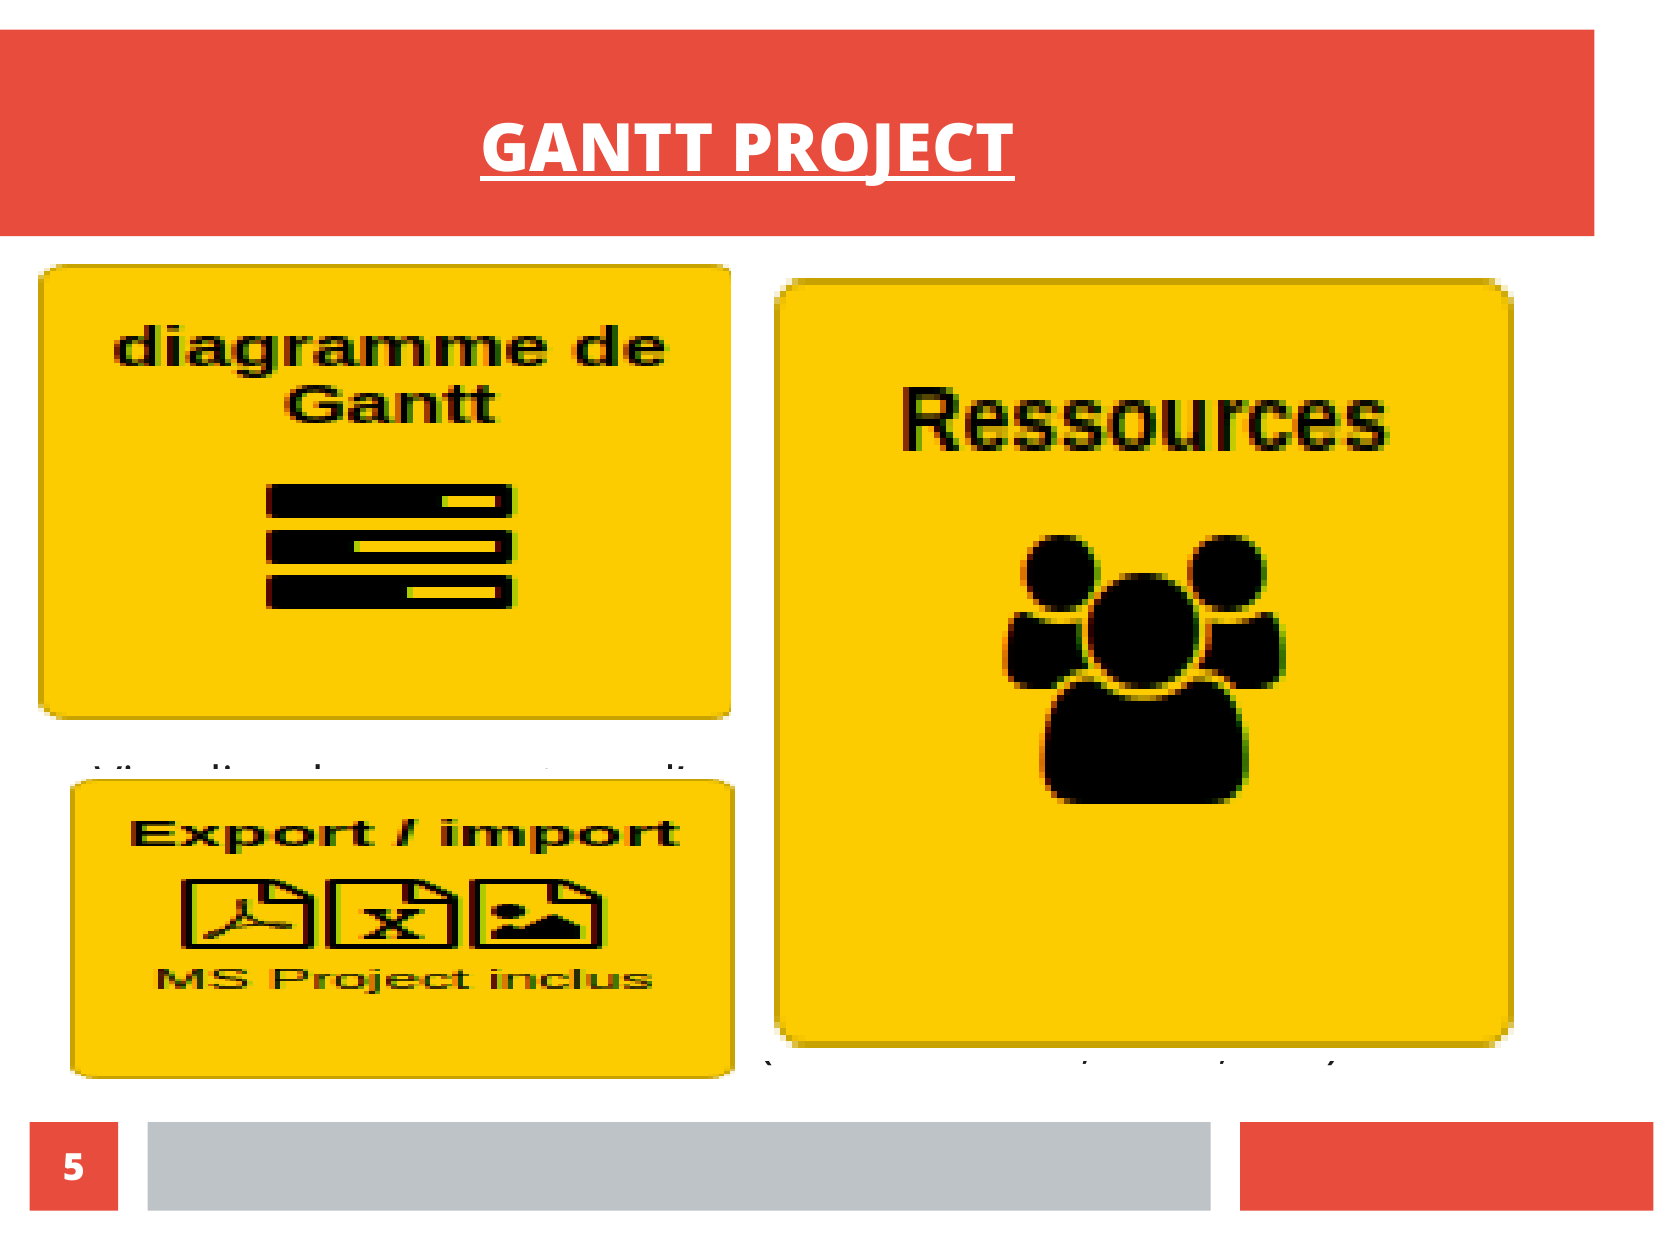

# GANTT PROJECT
Permet de créer et de gérer nos taches
De fixer la durée prévue d’une tache
De créer des ressources humaines
D’allouer des taches à nos différentes ressources
Gérer les imprévus et les retards
Visualiser le pourcentage d’accomplissement d’une tache
Vérifié le degré d’utilisation d’une ressource
Visualiser le diagramme PERT
Exporter ou importer un projet(au format:PDF,HTML,PNG)
5